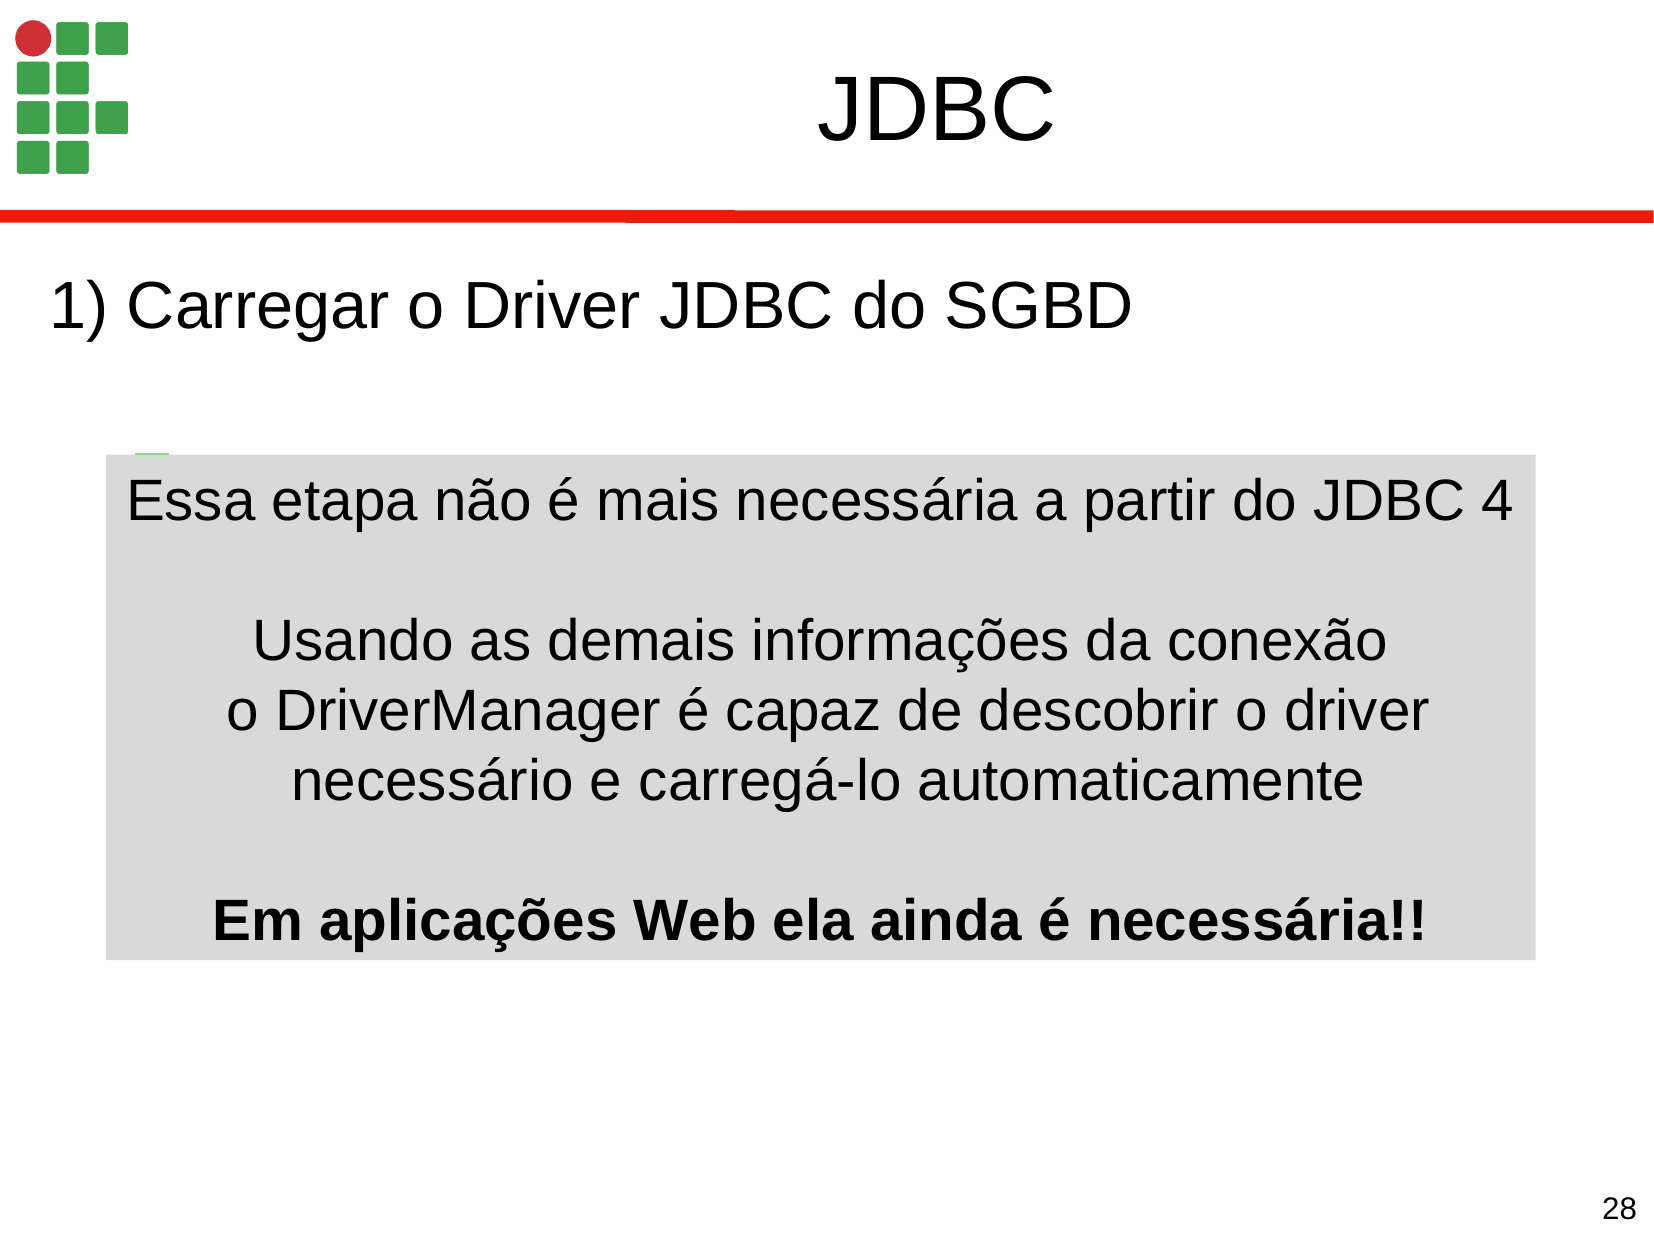

JDBC
1) Carregar o Driver JDBC do SGBD
Temos que registrar o driver usando o seguinte comando
	Class.forName(“com.mysql.jdbc.Driver");
Chamando Class.forName, automaticamente criam
Essa etapa não é mais necessária a partir do JDBC 4
Usando as demais informações da conexão
 o DriverManager é capaz de descobrir o driver
 necessário e carregá-lo automaticamente
Em aplicações Web ela ainda é necessária!!